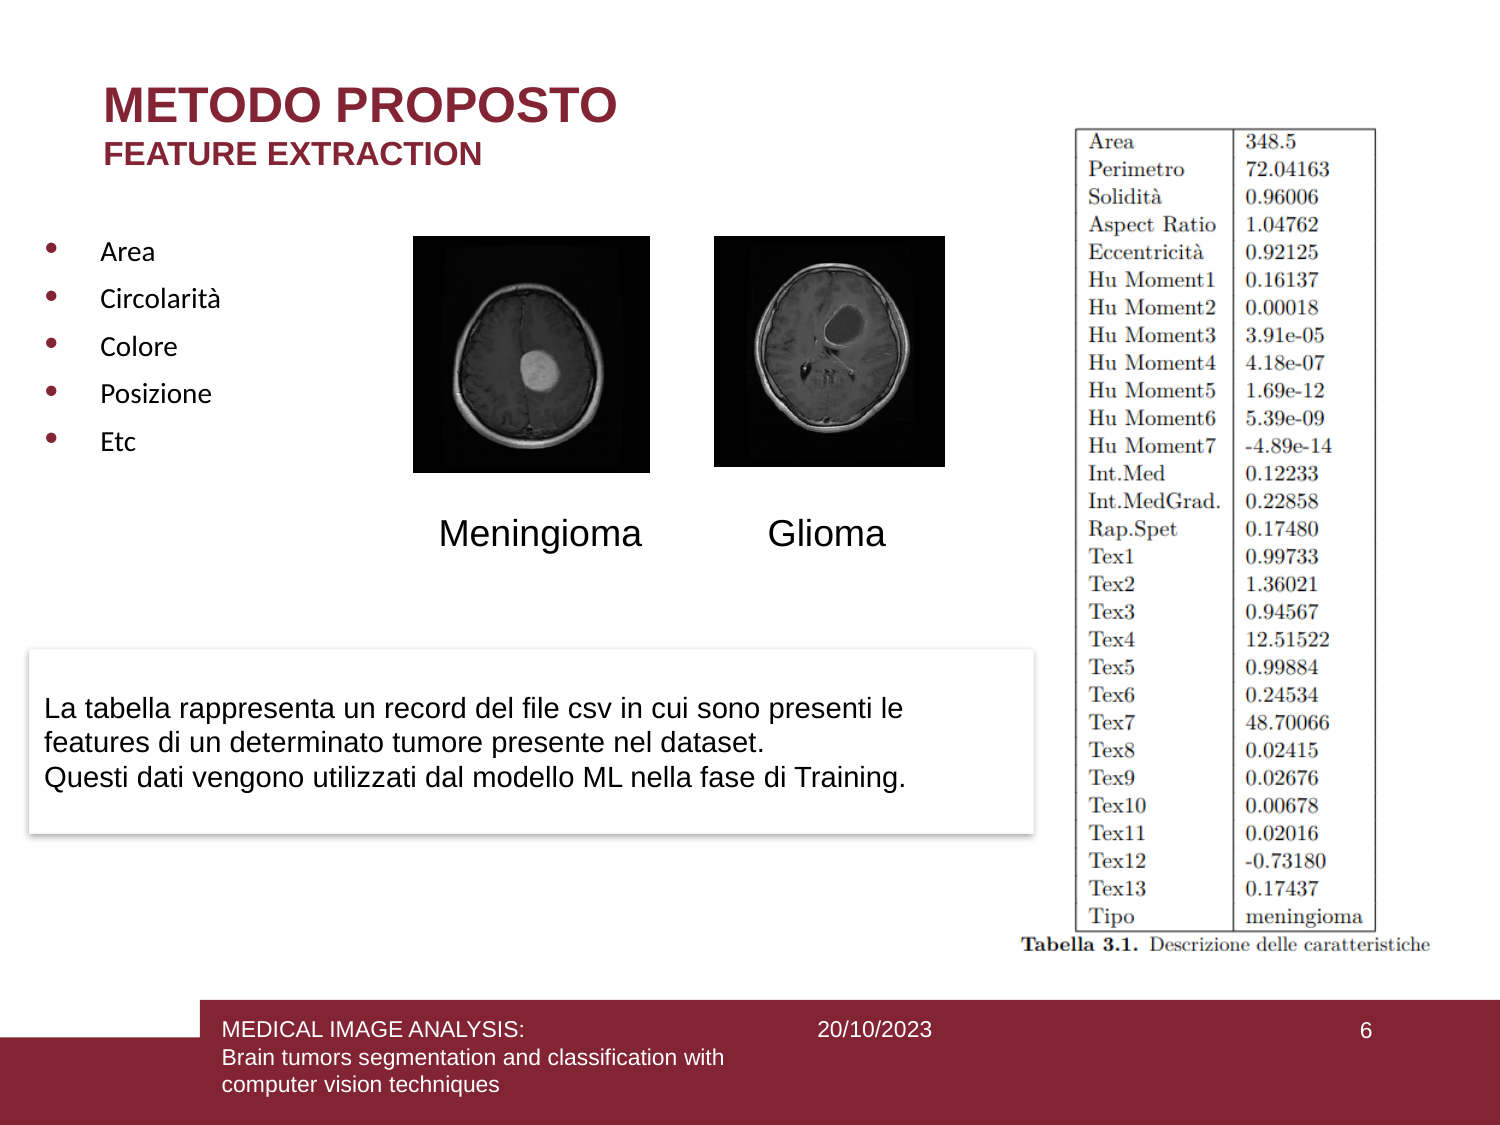

# METODO PROPOSTO FEATURE EXTRACTION
Area
Circolarità
Colore
Posizione
Etc
 Meningioma Glioma
La tabella rappresenta un record del file csv in cui sono presenti le features di un determinato tumore presente nel dataset.
Questi dati vengono utilizzati dal modello ML nella fase di Training.
MEDICAL IMAGE ANALYSIS:
Brain tumors segmentation and classification with computer vision techniques
20/10/2023